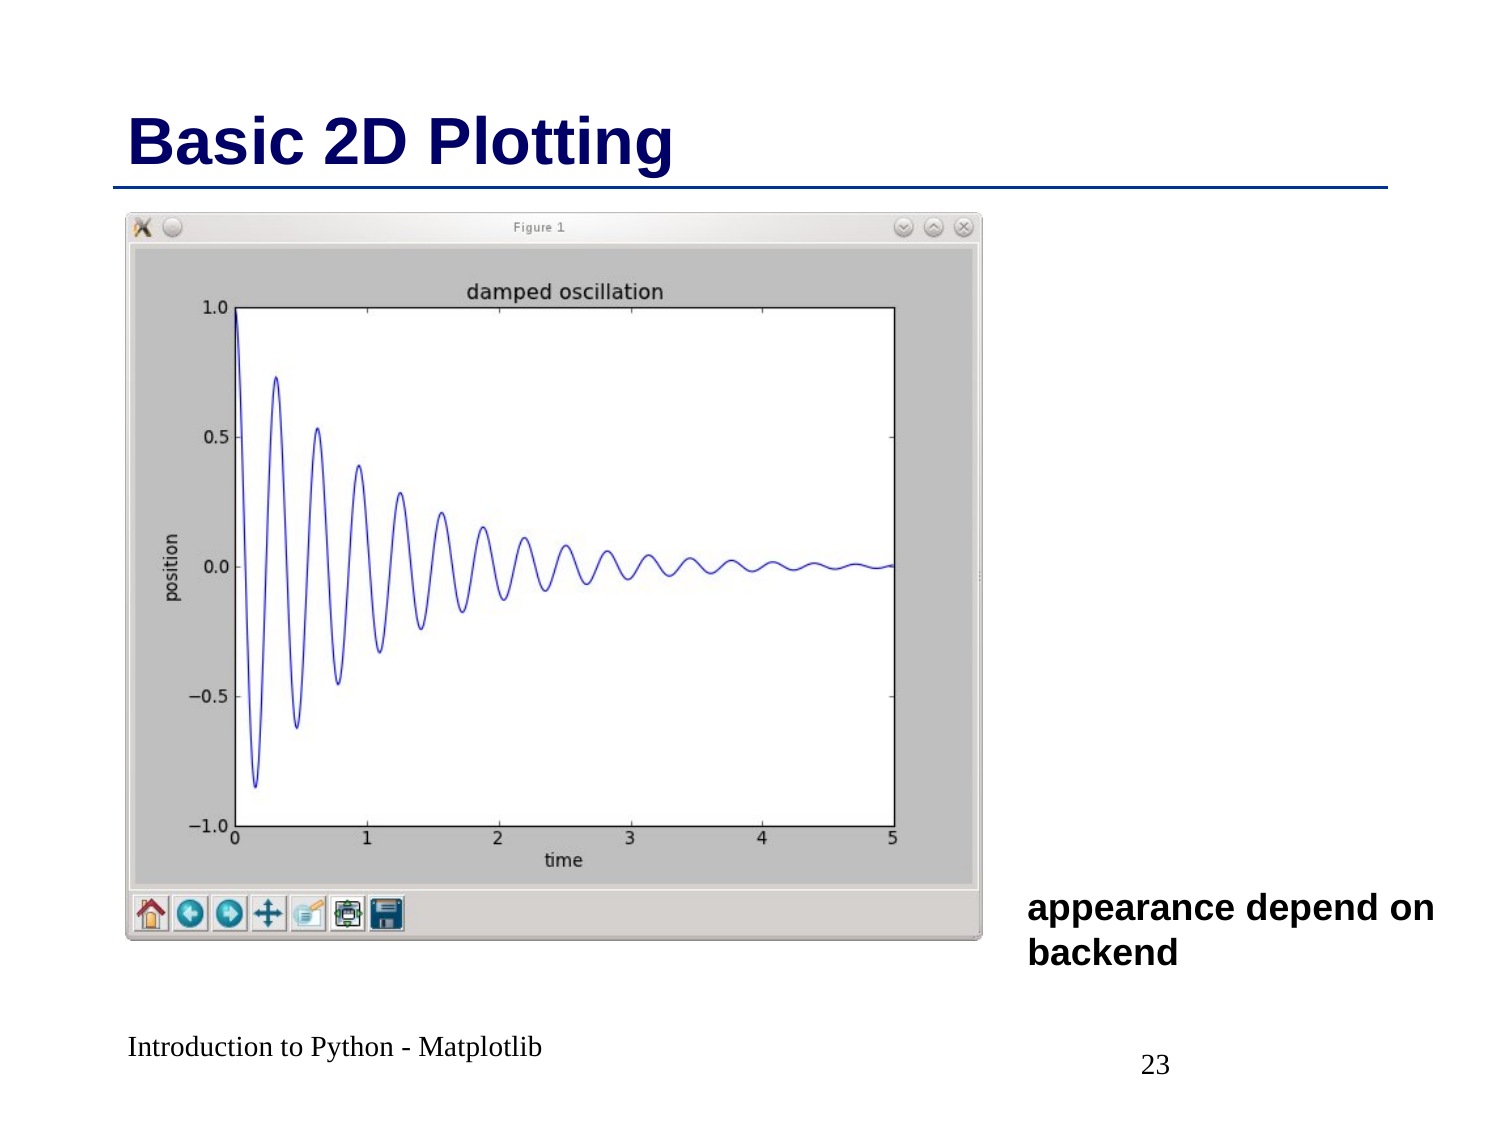

# Basic 2D Plotting
appearance depend on backend
Introduction to Python - Matplotlib